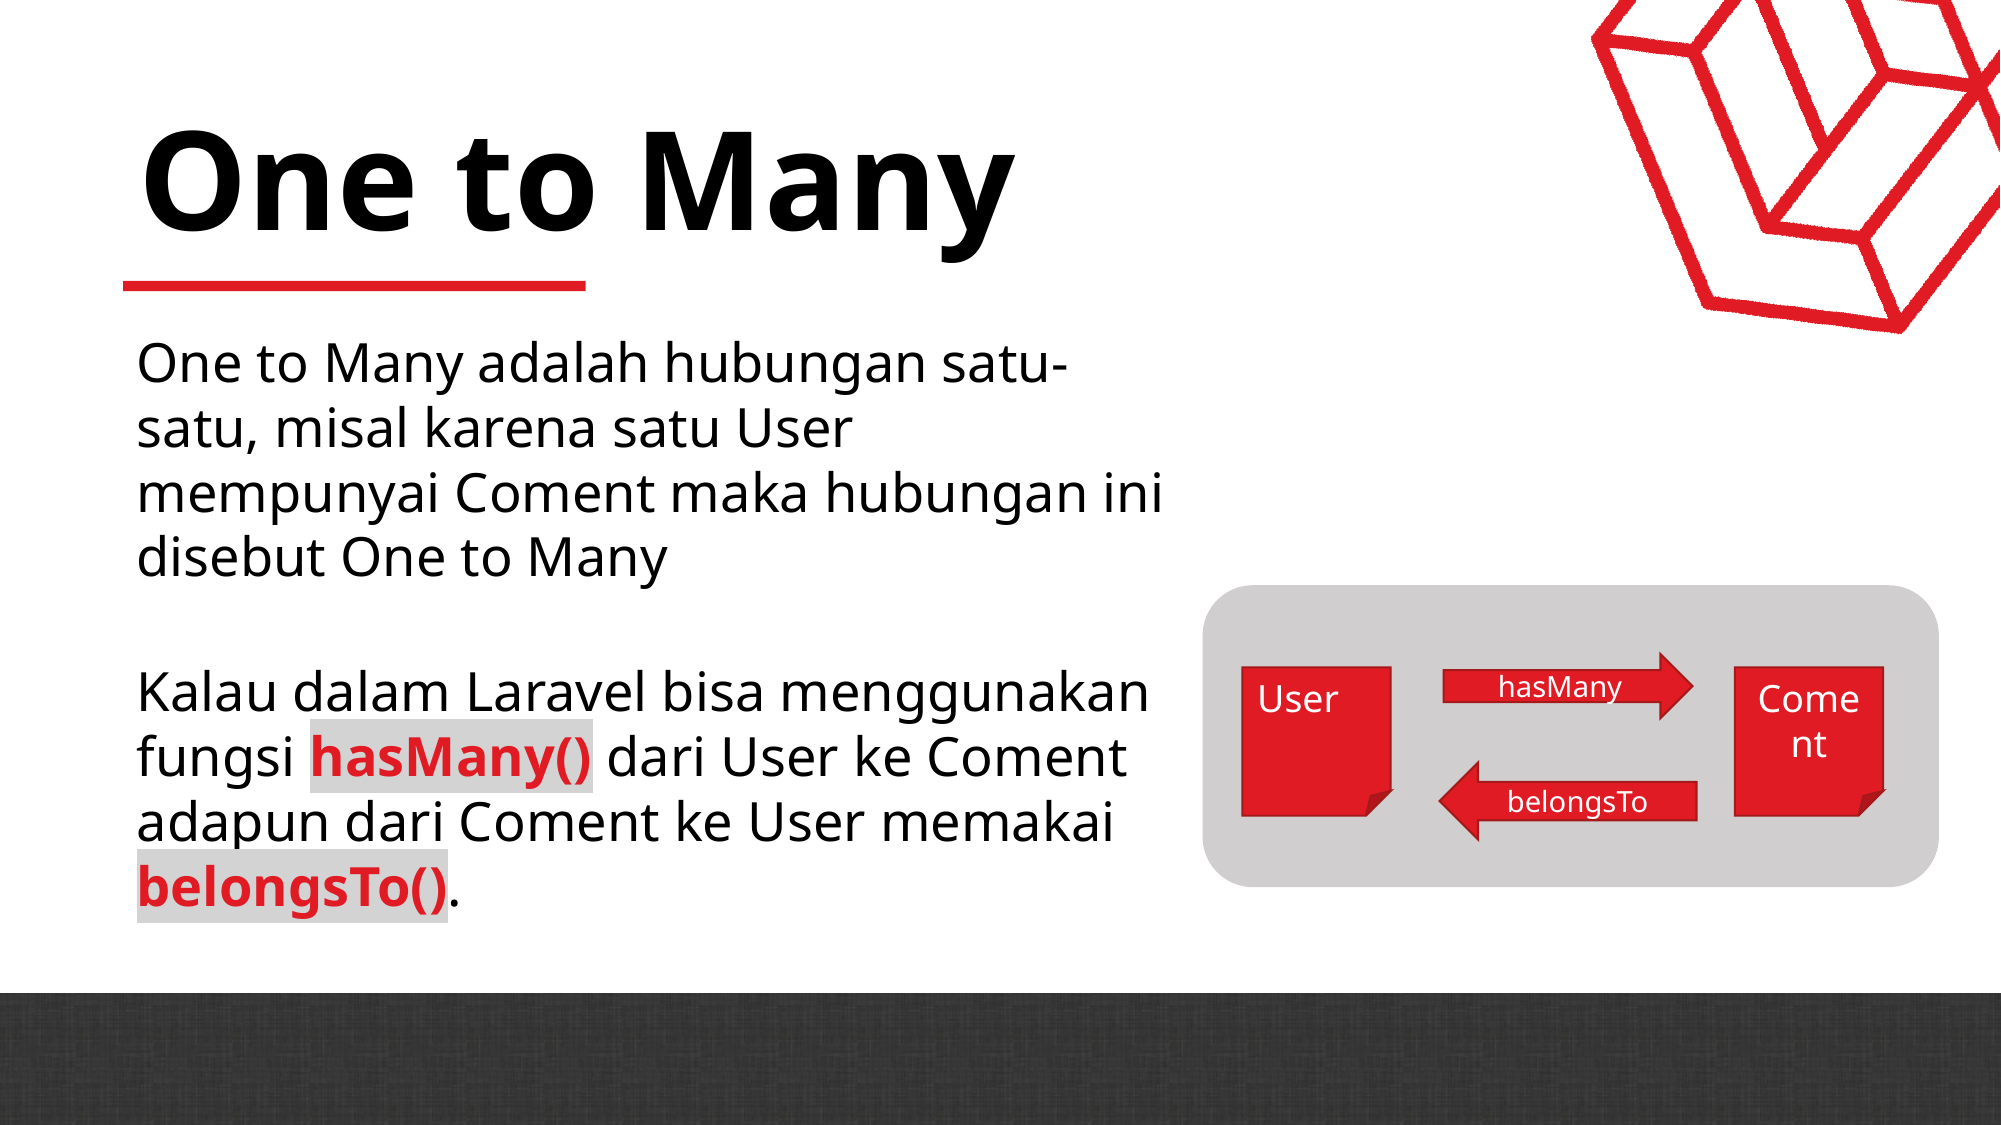

One to Many
One to Many adalah hubungan satu-satu, misal karena satu User mempunyai Coment maka hubungan ini disebut One to Many
Kalau dalam Laravel bisa menggunakan fungsi hasMany() dari User ke Coment adapun dari Coment ke User memakai belongsTo().
hasMany
User
Coment
belongsTo